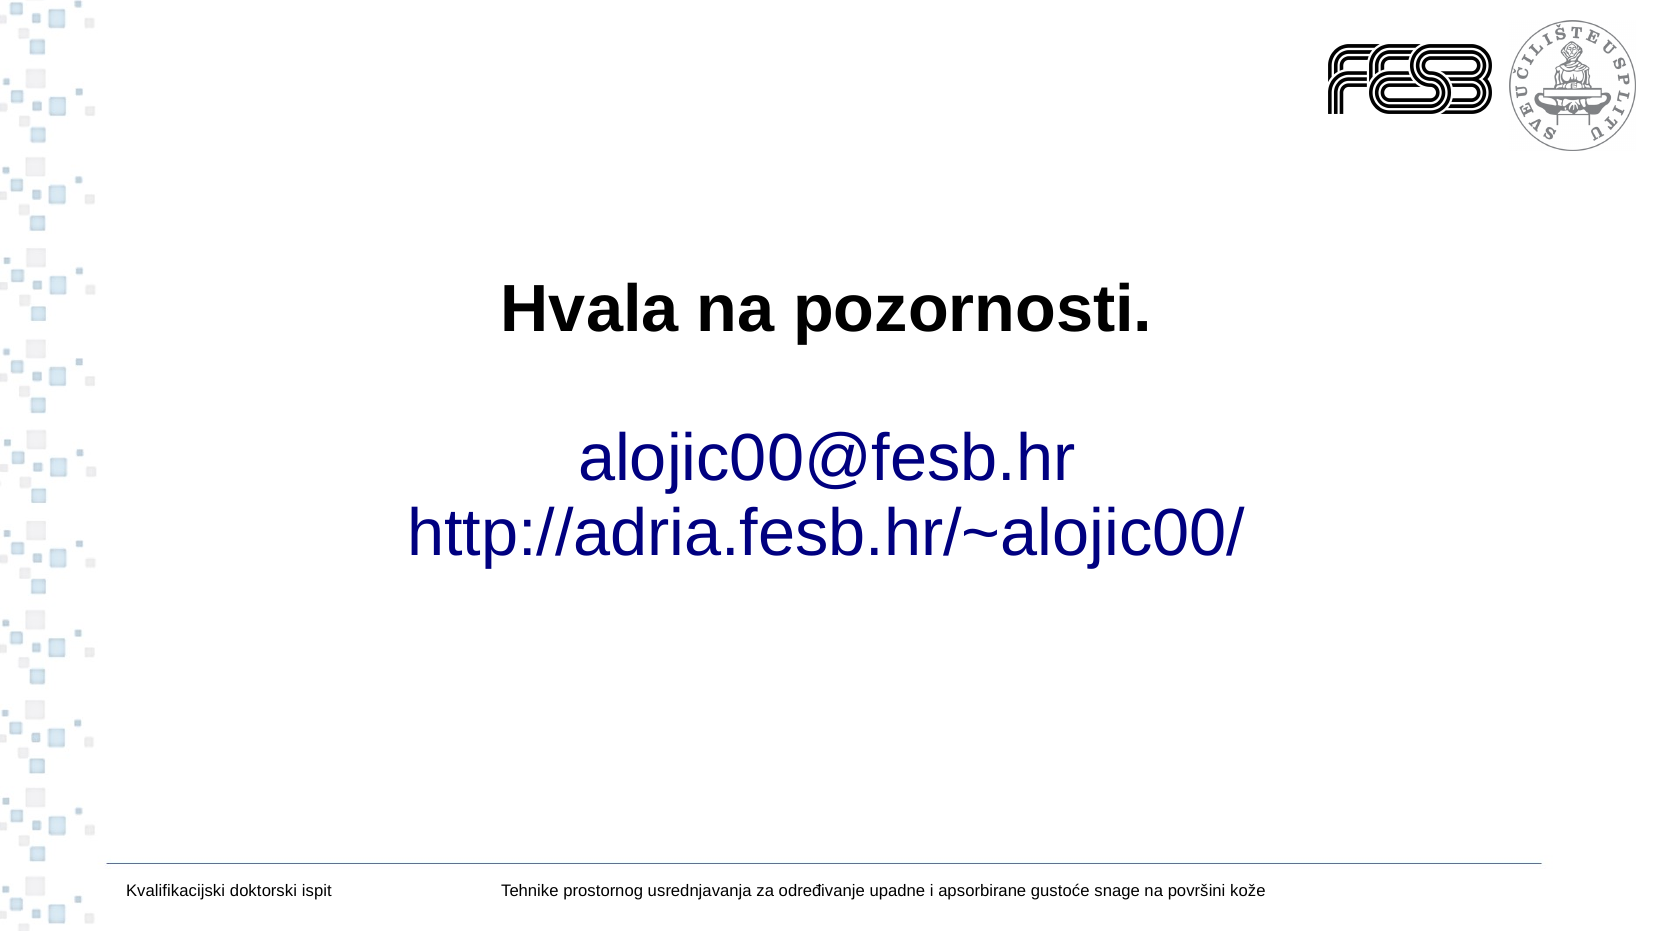

Hvala na pozornosti.
alojic00@fesb.hr
http://adria.fesb.hr/~alojic00/
Kvalifikacijski doktorski ispit			Tehnike prostornog usrednjavanja za određivanje upadne i apsorbirane gustoće snage na površini kože